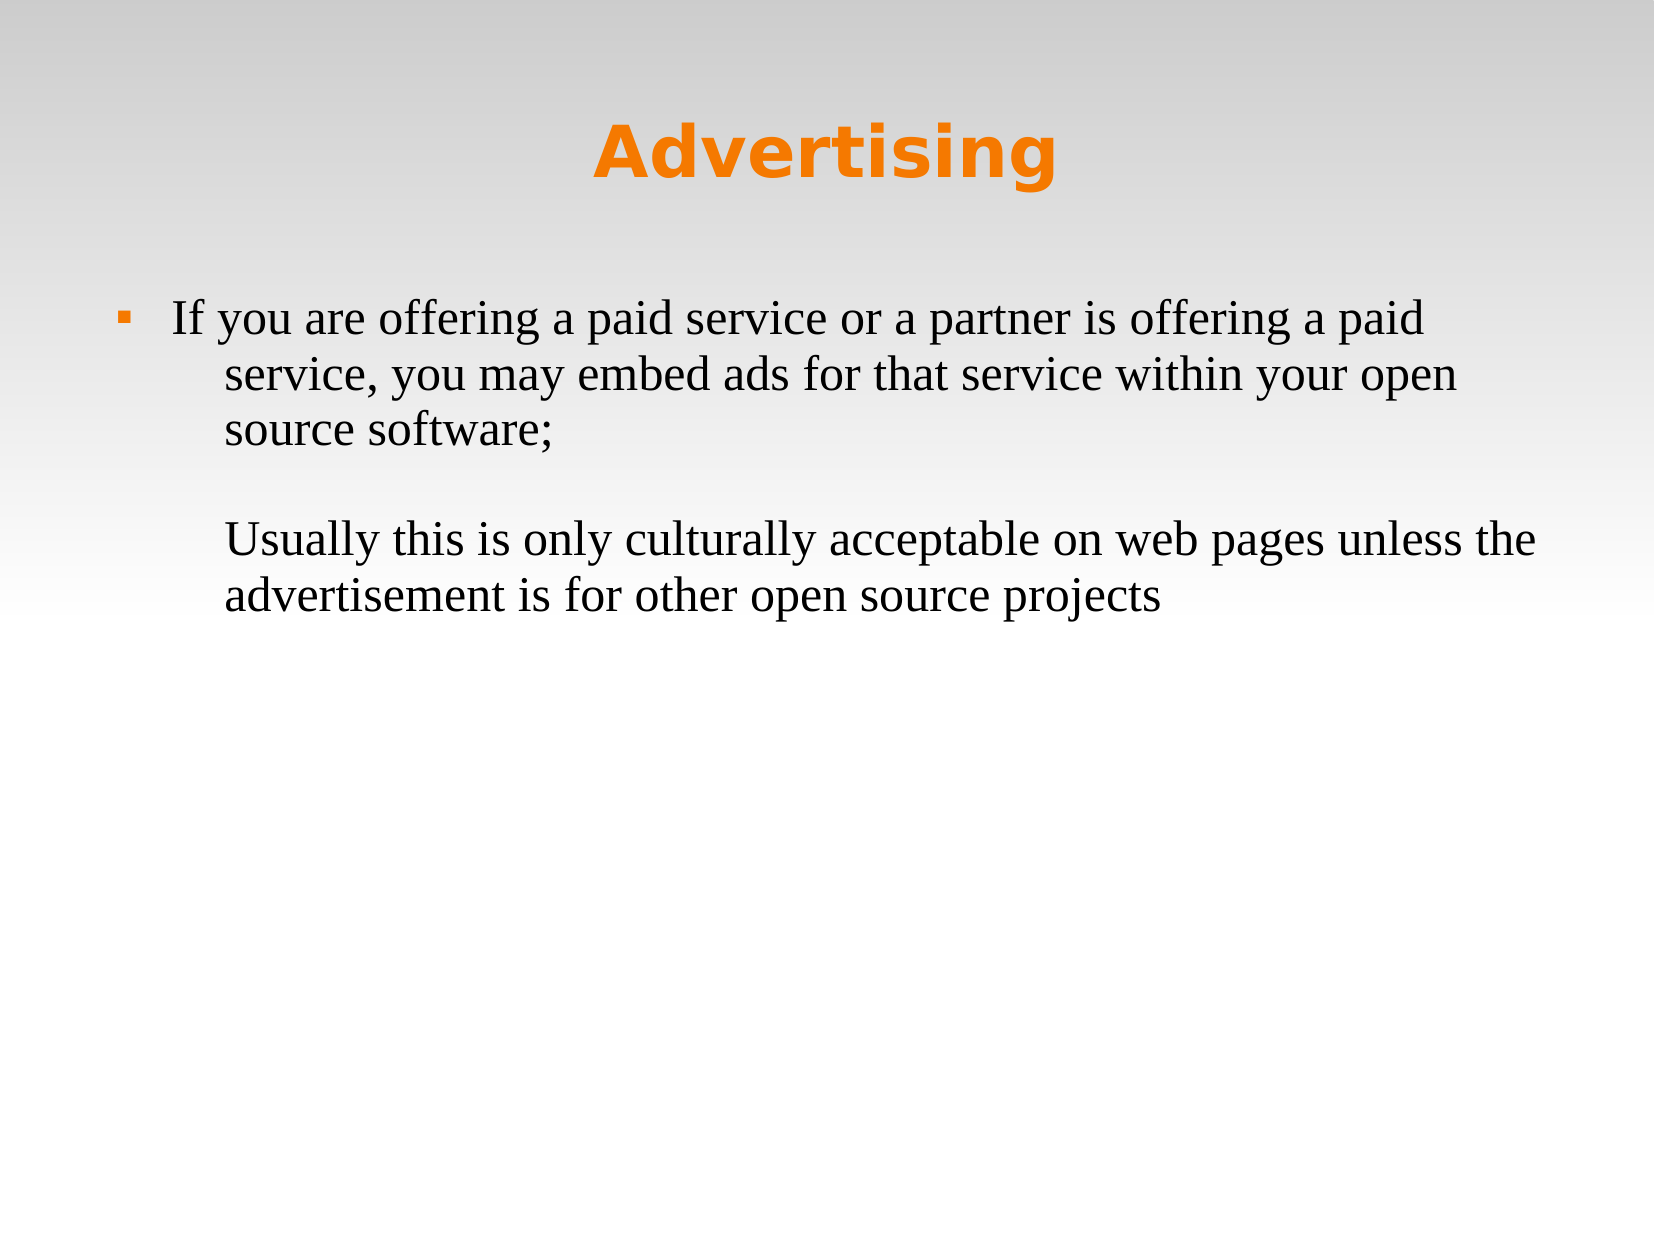

# Advertising
If you are offering a paid service or a partner is offering a paid service, you may embed ads for that service within your open source software;
Usually this is only culturally acceptable on web pages unless the advertisement is for other open source projects